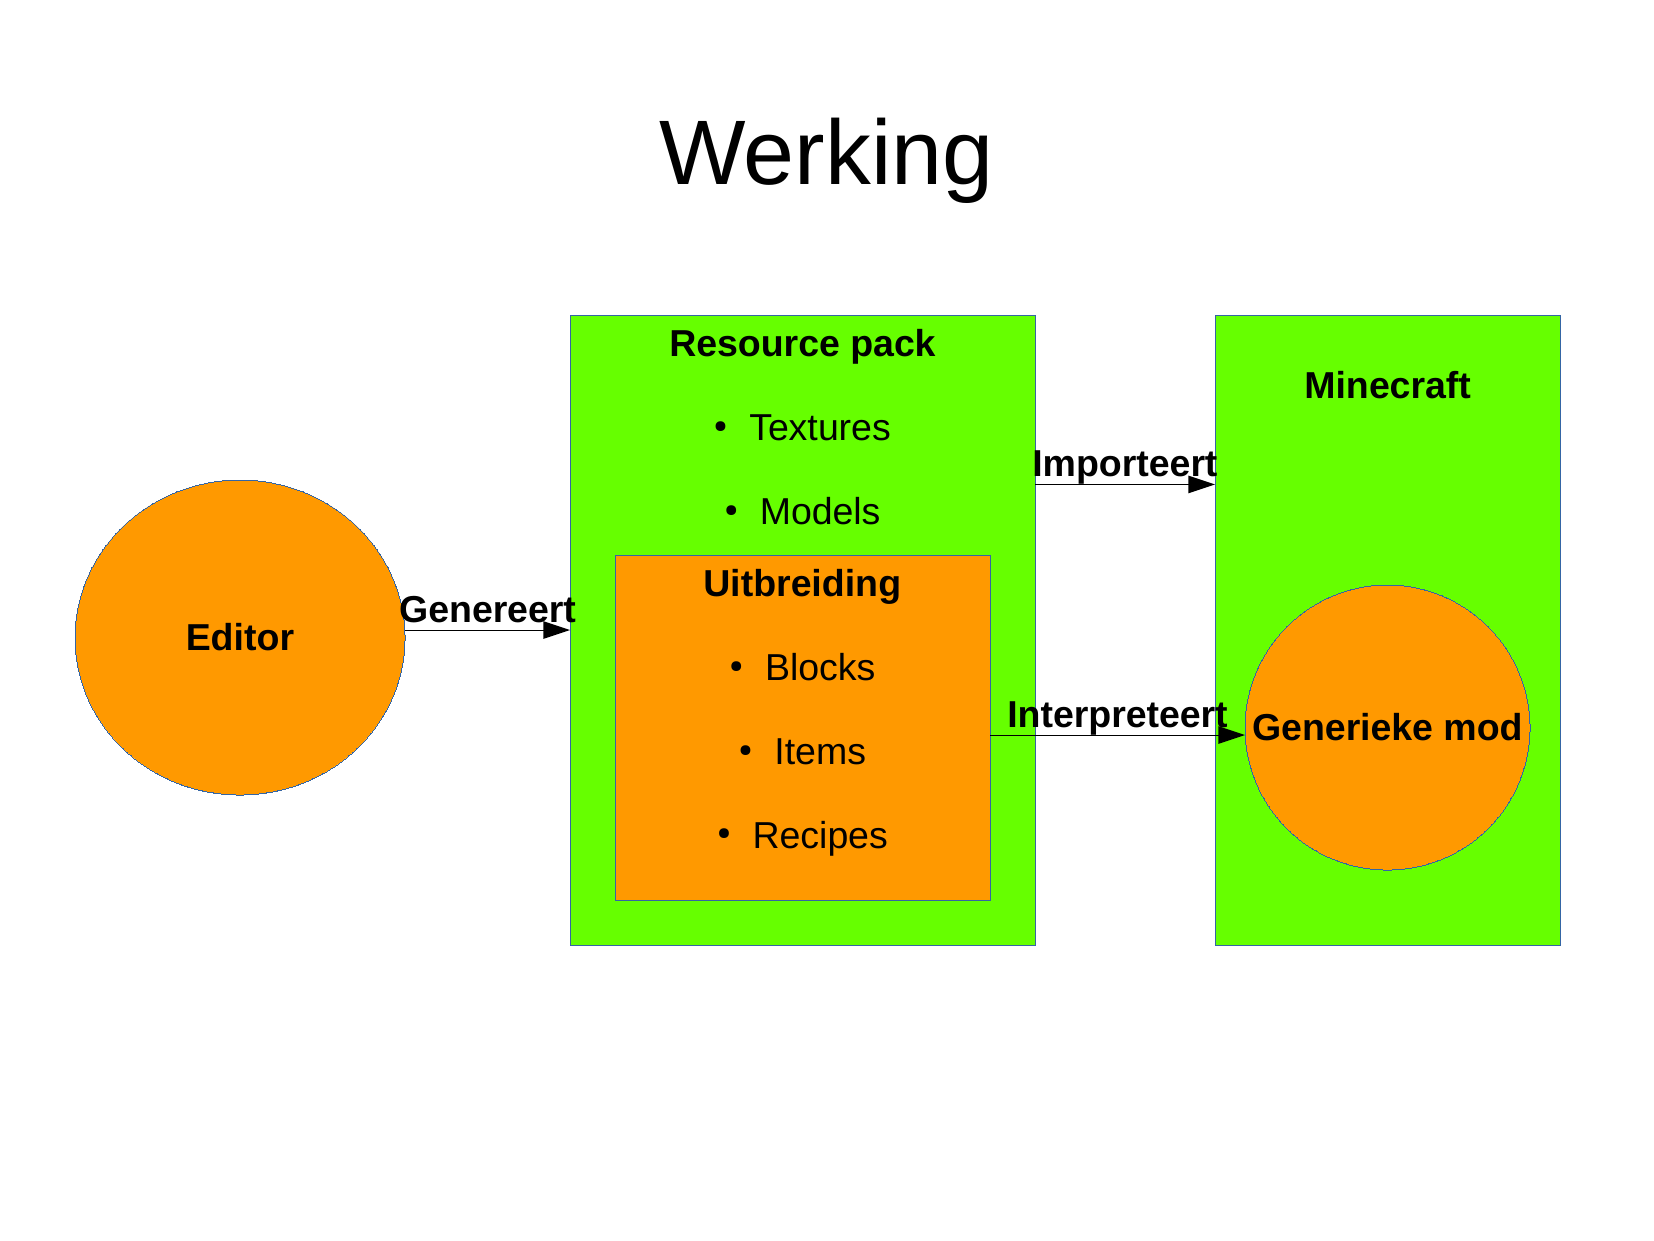

# Werking
Resource pack
Textures
Models
Minecraft
Editor
Importeert
Uitbreiding
Blocks
Items
Recipes
Generieke mod
Genereert
Interpreteert